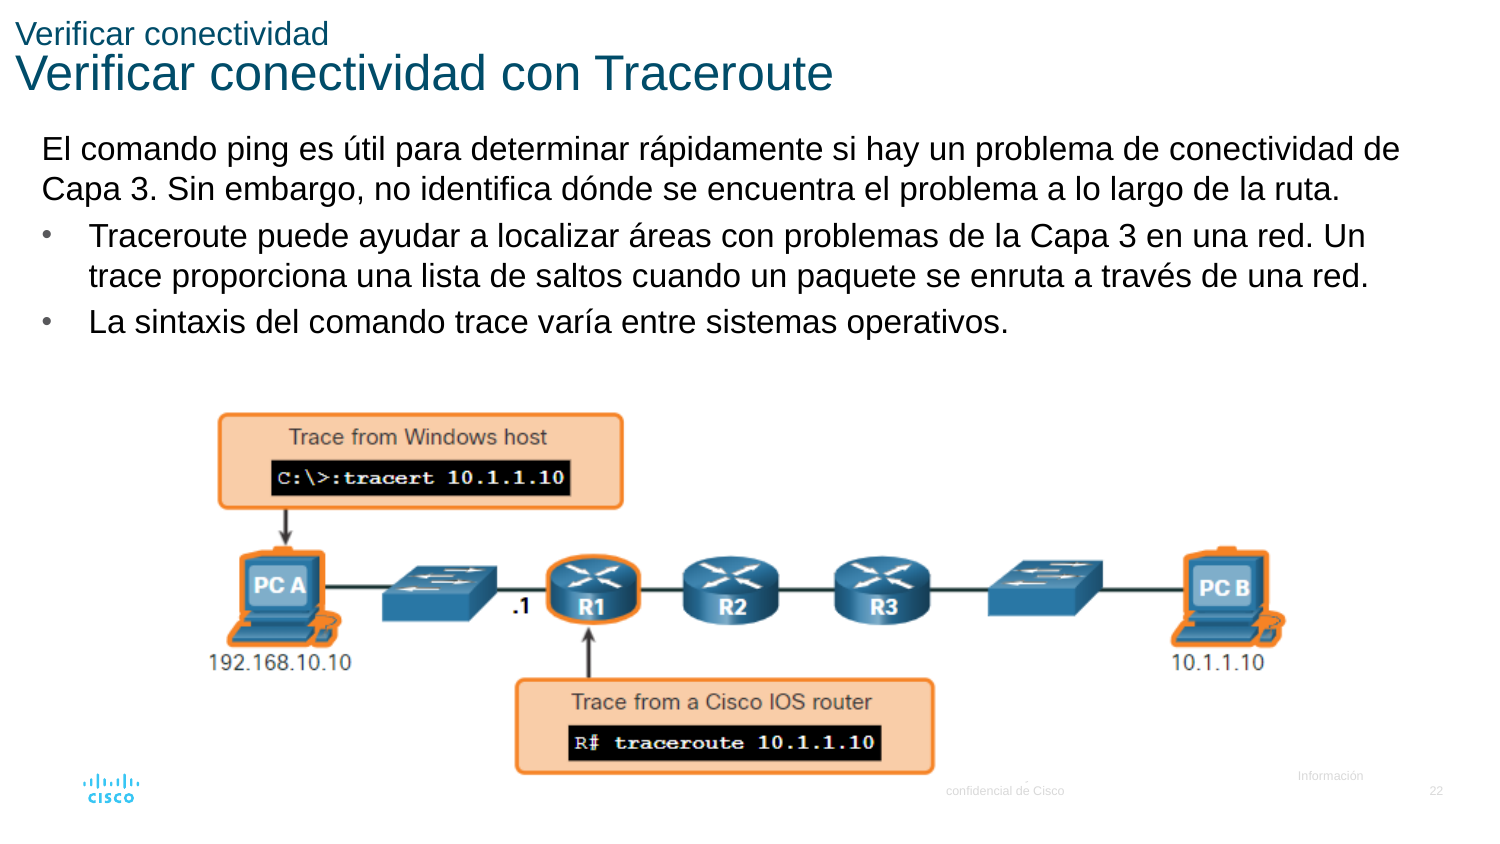

# Verificar conectividad Verificar conectividad con Traceroute
El comando ping es útil para determinar rápidamente si hay un problema de conectividad de Capa 3. Sin embargo, no identifica dónde se encuentra el problema a lo largo de la ruta.
Traceroute puede ayudar a localizar áreas con problemas de la Capa 3 en una red. Un trace proporciona una lista de saltos cuando un paquete se enruta a través de una red.
La sintaxis del comando trace varía entre sistemas operativos.